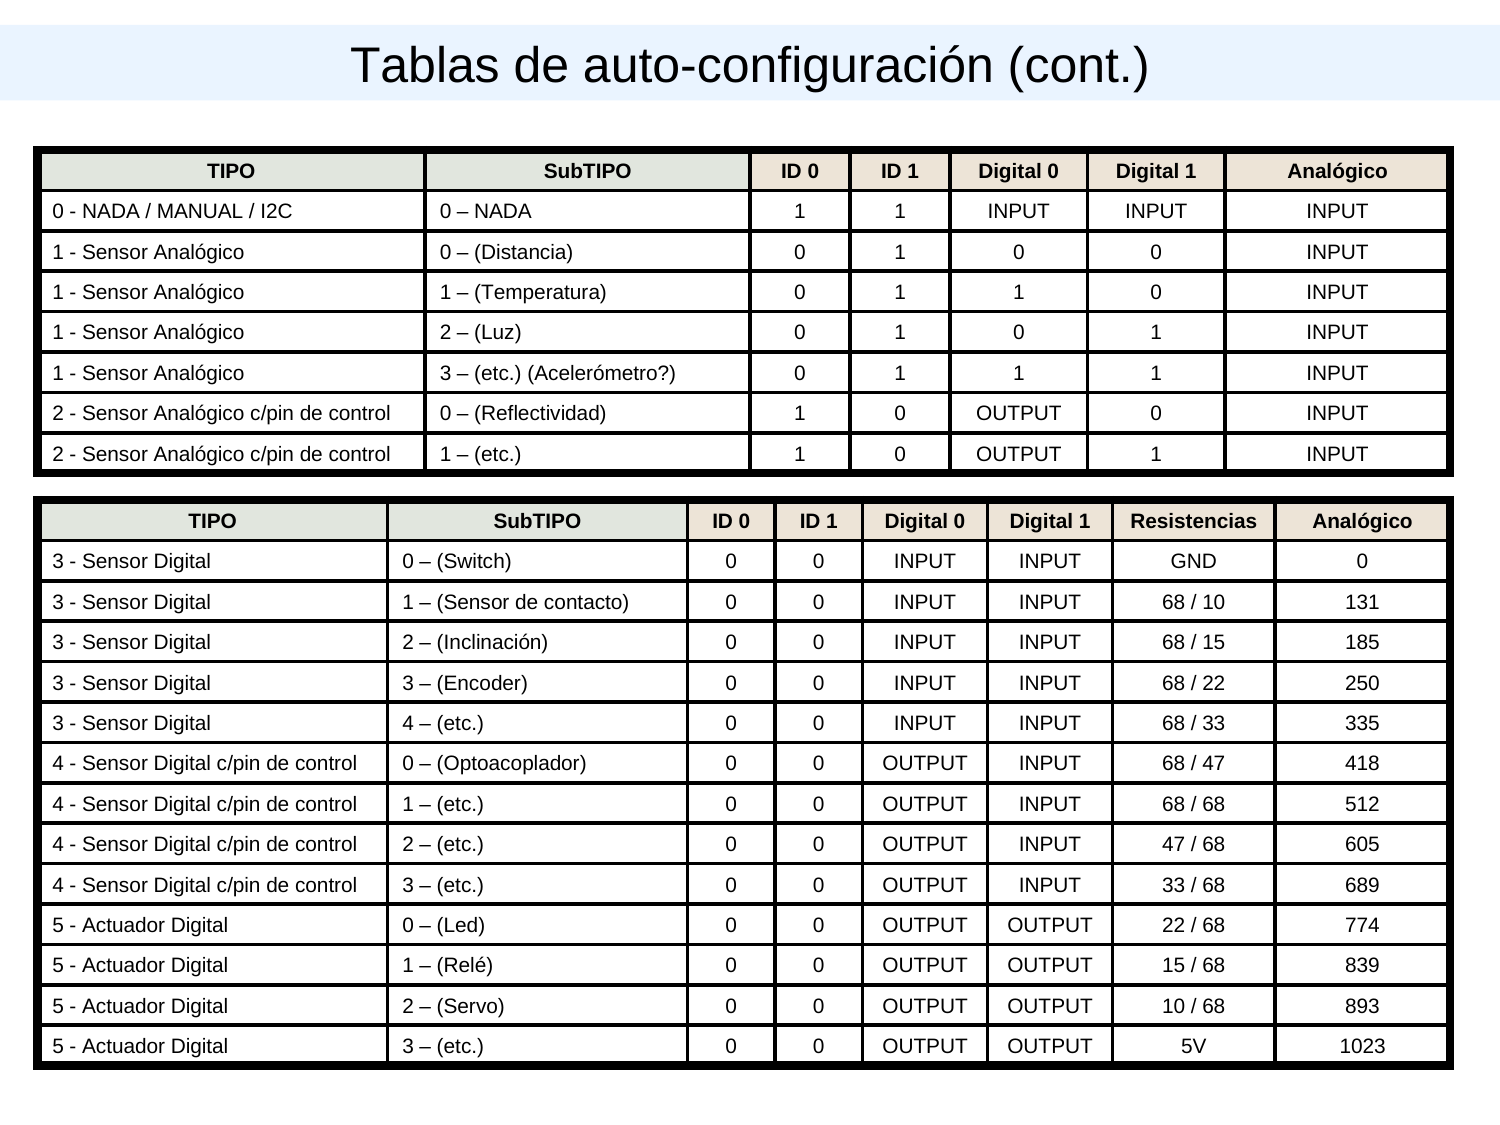

Tablas de auto-configuración (cont.)
| TIPO | SubTIPO | ID 0 | ID 1 | Digital 0 | Digital 1 | Analógico |
| --- | --- | --- | --- | --- | --- | --- |
| 0 - NADA / MANUAL / I2C | 0 – NADA | 1 | 1 | INPUT | INPUT | INPUT |
| 1 - Sensor Analógico | 0 – (Distancia) | 0 | 1 | 0 | 0 | INPUT |
| 1 - Sensor Analógico | 1 – (Temperatura) | 0 | 1 | 1 | 0 | INPUT |
| 1 - Sensor Analógico | 2 – (Luz) | 0 | 1 | 0 | 1 | INPUT |
| 1 - Sensor Analógico | 3 – (etc.) (Acelerómetro?) | 0 | 1 | 1 | 1 | INPUT |
| 2 - Sensor Analógico c/pin de control | 0 – (Reflectividad) | 1 | 0 | OUTPUT | 0 | INPUT |
| 2 - Sensor Analógico c/pin de control | 1 – (etc.) | 1 | 0 | OUTPUT | 1 | INPUT |
| TIPO | SubTIPO | ID 0 | ID 1 | Digital 0 | Digital 1 | Resistencias | Analógico |
| --- | --- | --- | --- | --- | --- | --- | --- |
| 3 - Sensor Digital | 0 – (Switch) | 0 | 0 | INPUT | INPUT | GND | 0 |
| 3 - Sensor Digital | 1 – (Sensor de contacto) | 0 | 0 | INPUT | INPUT | 68 / 10 | 131 |
| 3 - Sensor Digital | 2 – (Inclinación) | 0 | 0 | INPUT | INPUT | 68 / 15 | 185 |
| 3 - Sensor Digital | 3 – (Encoder) | 0 | 0 | INPUT | INPUT | 68 / 22 | 250 |
| 3 - Sensor Digital | 4 – (etc.) | 0 | 0 | INPUT | INPUT | 68 / 33 | 335 |
| 4 - Sensor Digital c/pin de control | 0 – (Optoacoplador) | 0 | 0 | OUTPUT | INPUT | 68 / 47 | 418 |
| 4 - Sensor Digital c/pin de control | 1 – (etc.) | 0 | 0 | OUTPUT | INPUT | 68 / 68 | 512 |
| 4 - Sensor Digital c/pin de control | 2 – (etc.) | 0 | 0 | OUTPUT | INPUT | 47 / 68 | 605 |
| 4 - Sensor Digital c/pin de control | 3 – (etc.) | 0 | 0 | OUTPUT | INPUT | 33 / 68 | 689 |
| 5 - Actuador Digital | 0 – (Led) | 0 | 0 | OUTPUT | OUTPUT | 22 / 68 | 774 |
| 5 - Actuador Digital | 1 – (Relé) | 0 | 0 | OUTPUT | OUTPUT | 15 / 68 | 839 |
| 5 - Actuador Digital | 2 – (Servo) | 0 | 0 | OUTPUT | OUTPUT | 10 / 68 | 893 |
| 5 - Actuador Digital | 3 – (etc.) | 0 | 0 | OUTPUT | OUTPUT | 5V | 1023 |